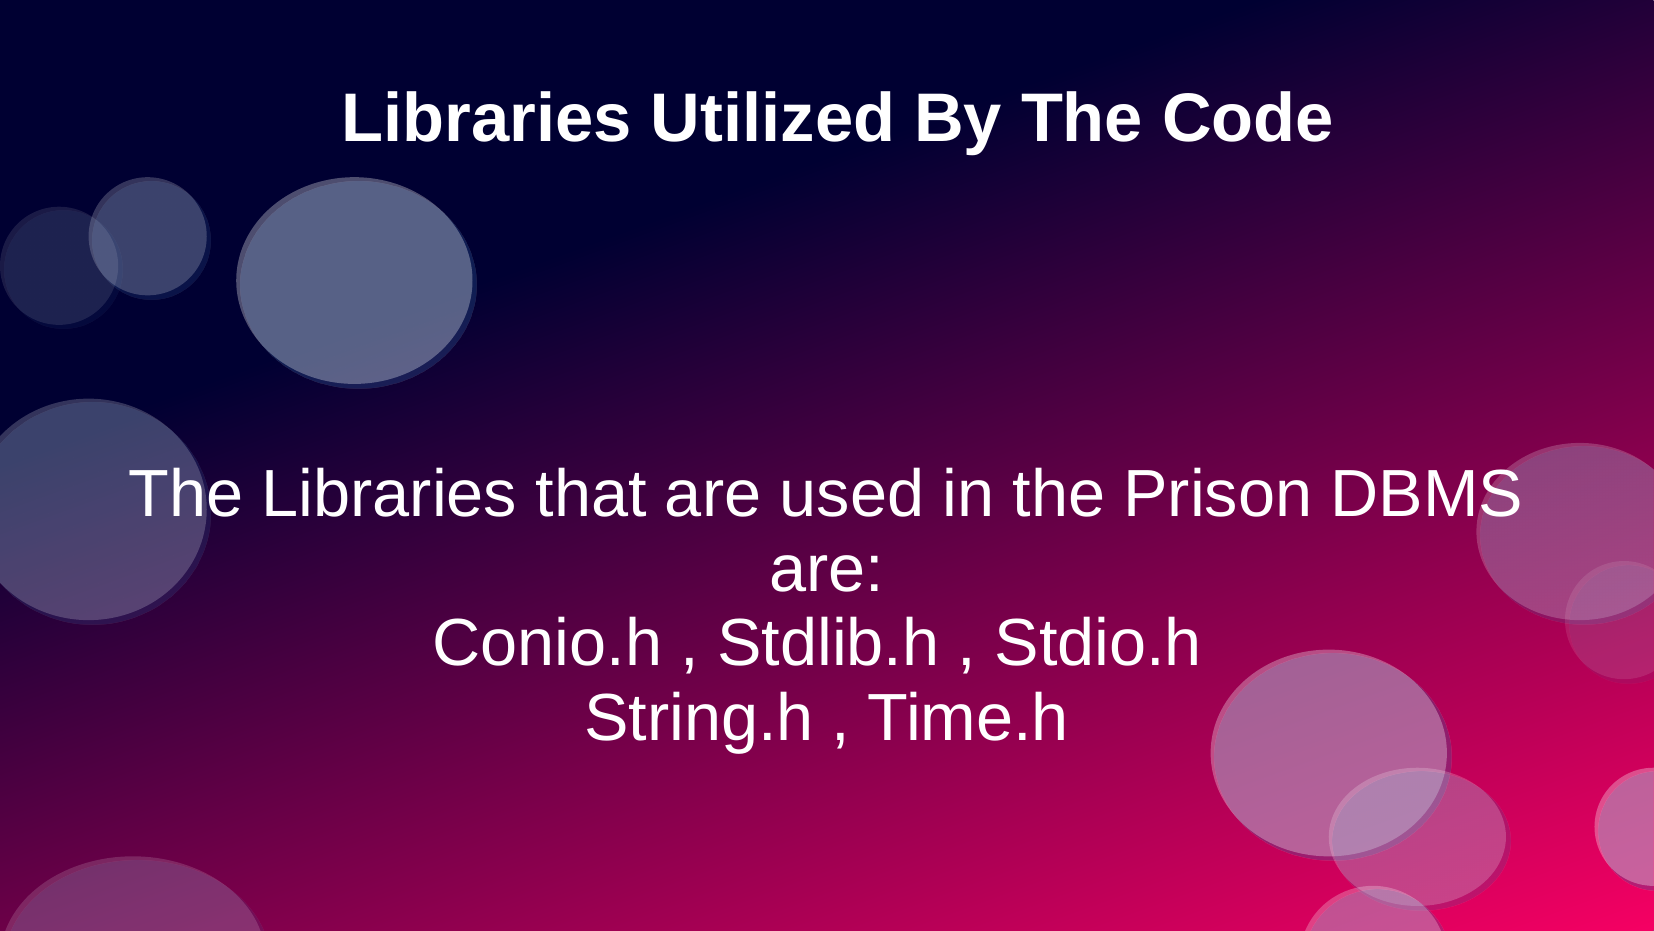

# Libraries Utilized By The Code
The Libraries that are used in the Prison DBMS are:
Conio.h , Stdlib.h , Stdio.h
String.h , Time.h